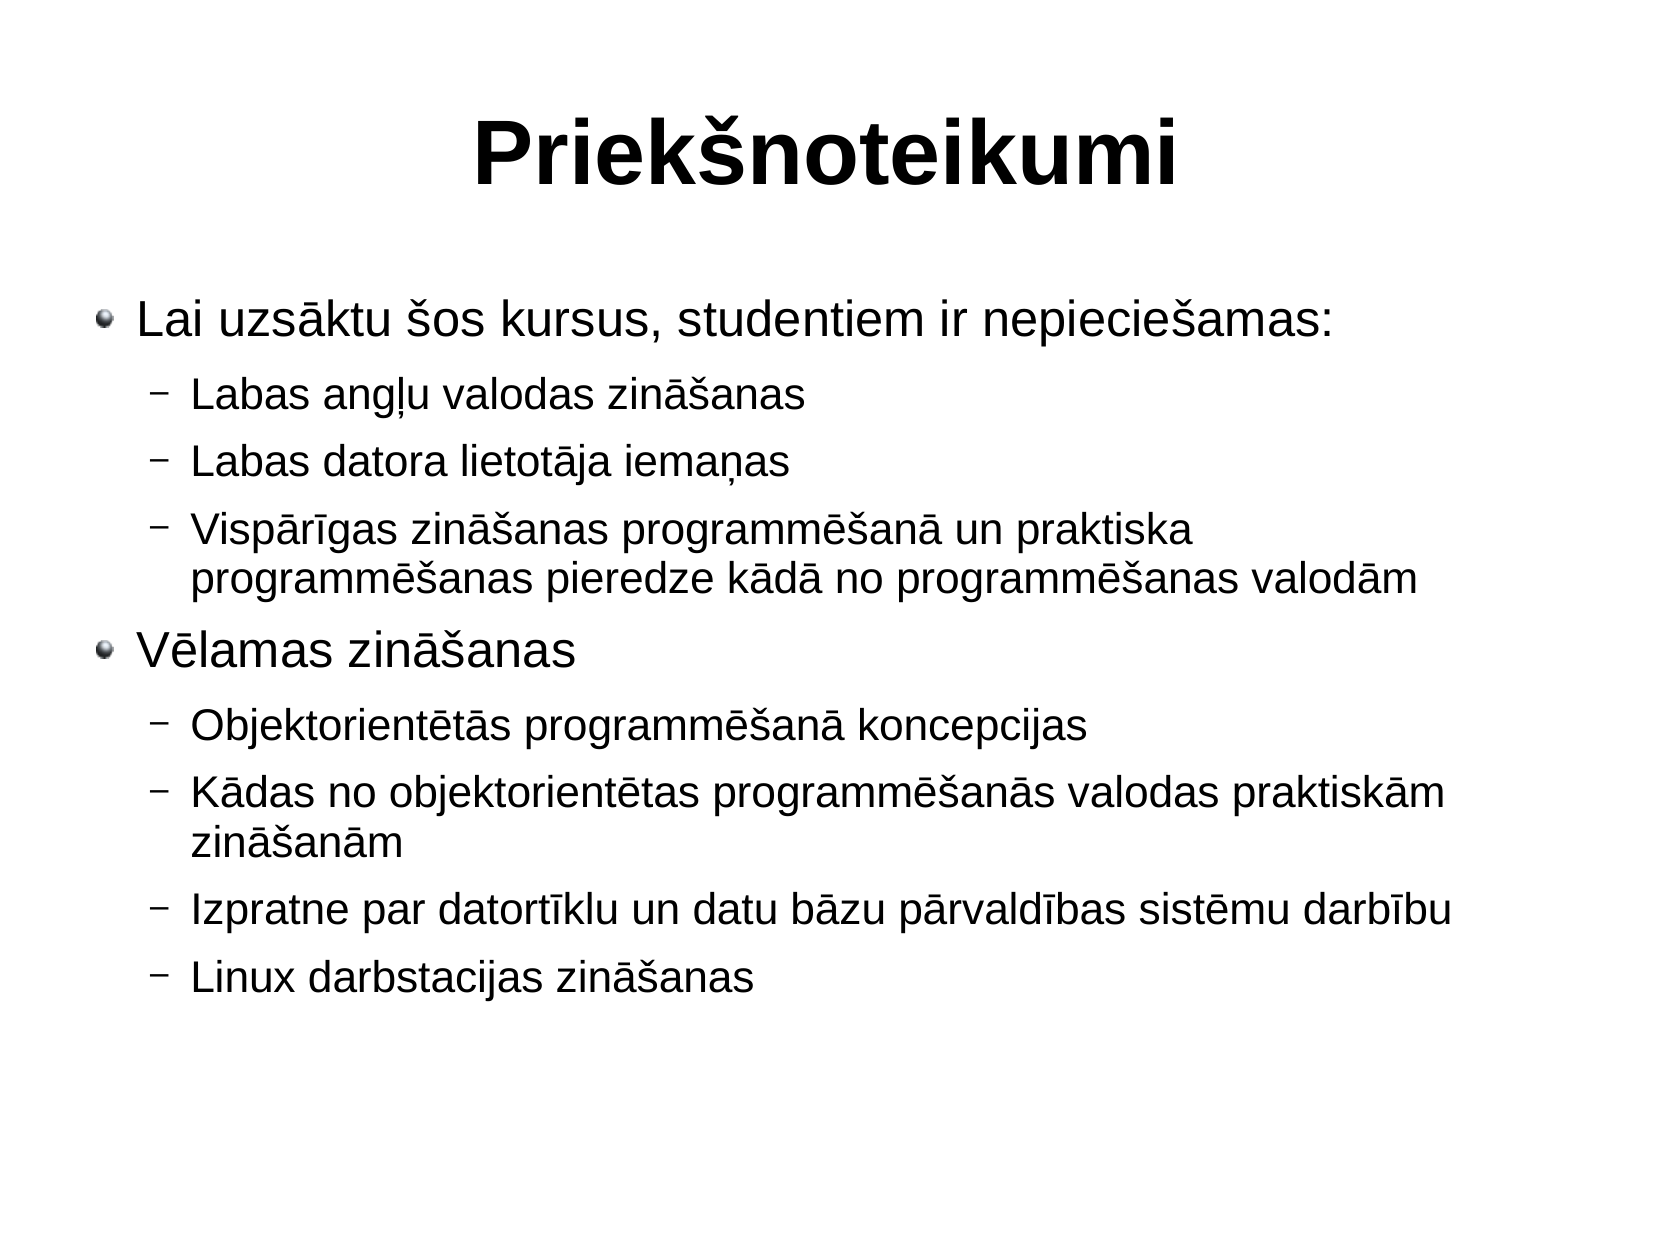

# Priekšnoteikumi
Lai uzsāktu šos kursus, studentiem ir nepieciešamas:
Labas angļu valodas zināšanas
Labas datora lietotāja iemaņas
Vispārīgas zināšanas programmēšanā un praktiska programmēšanas pieredze kādā no programmēšanas valodām
Vēlamas zināšanas
Objektorientētās programmēšanā koncepcijas
Kādas no objektorientētas programmēšanās valodas praktiskām zināšanām
Izpratne par datortīklu un datu bāzu pārvaldības sistēmu darbību
Linux darbstacijas zināšanas